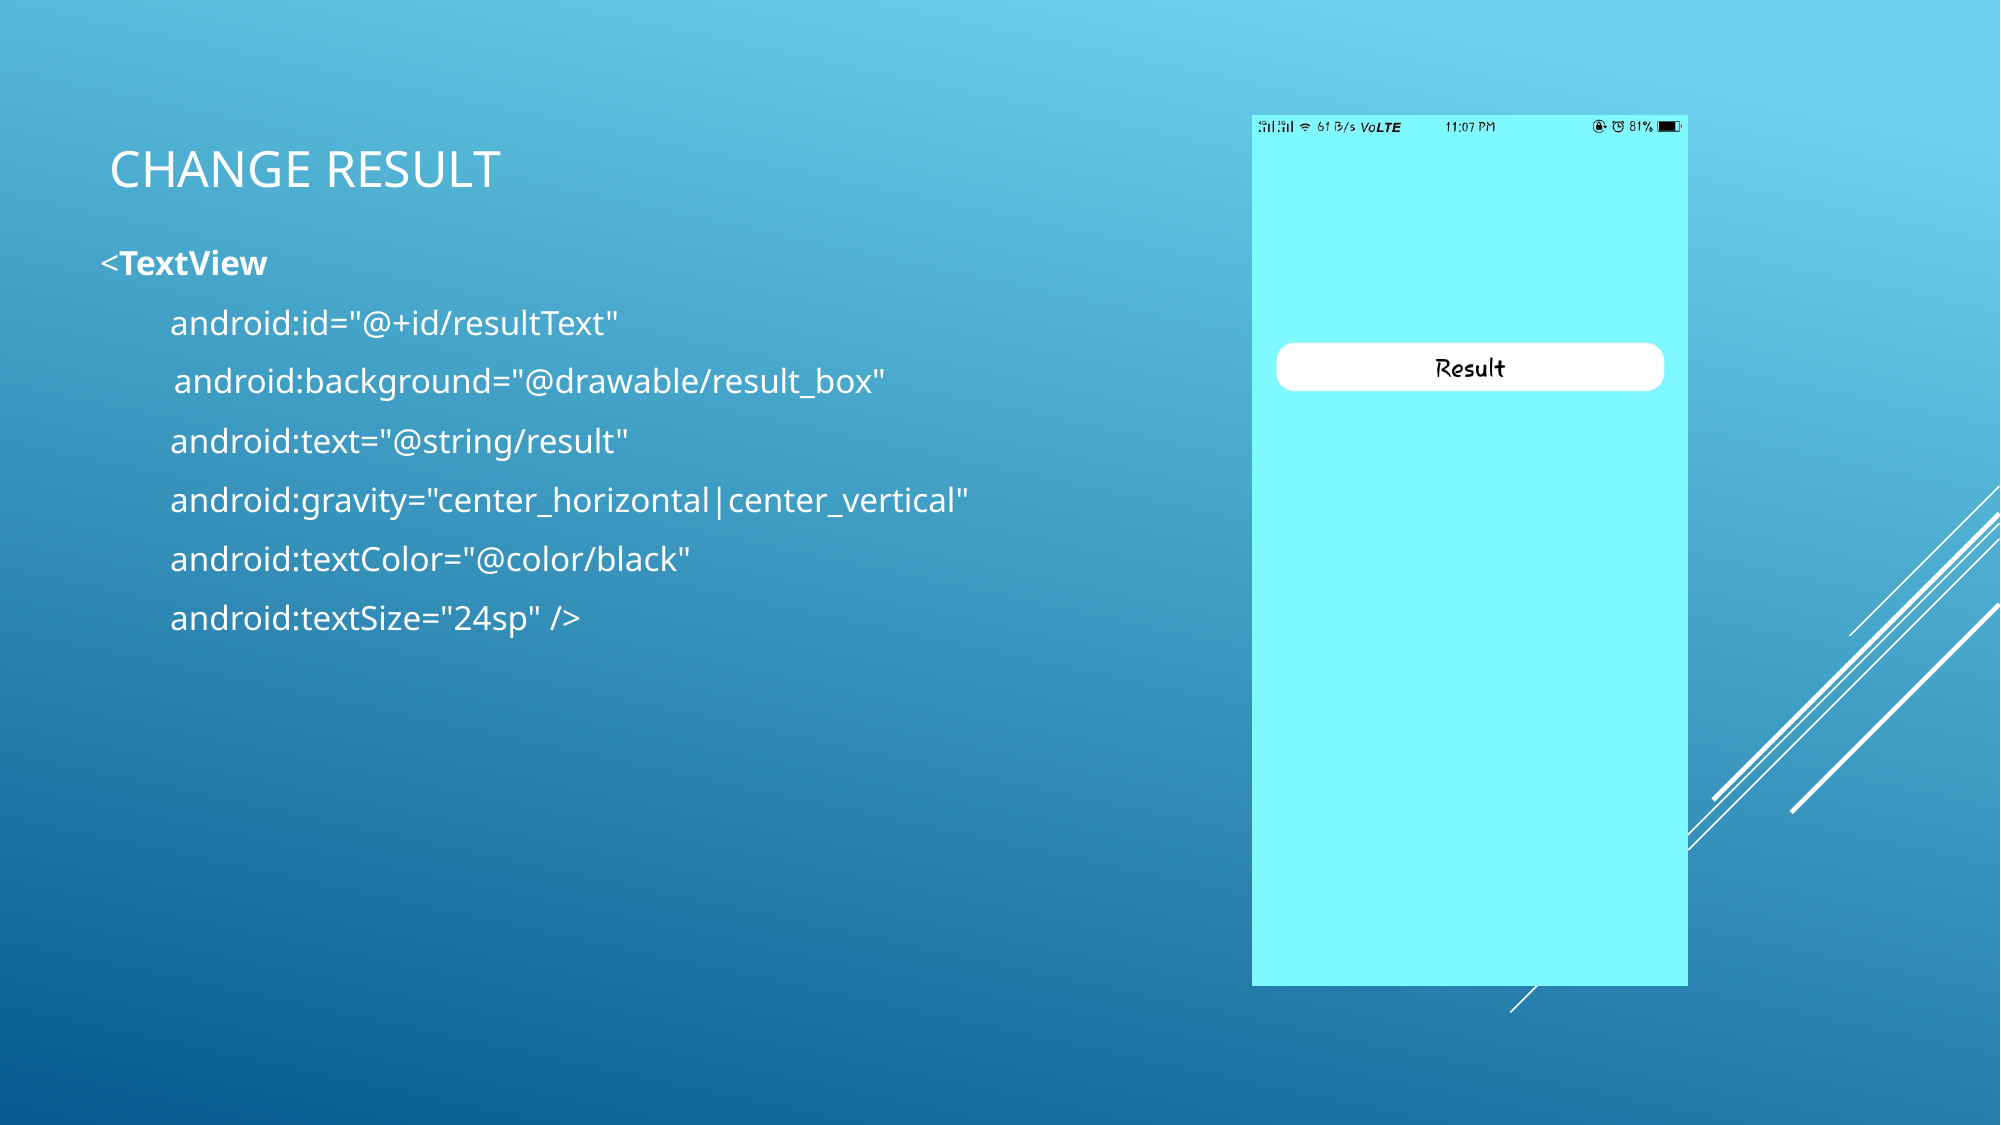

# Change Result
<TextView
 android:id="@+id/resultText"
	android:background="@drawable/result_box"
 android:text="@string/result"
 android:gravity="center_horizontal|center_vertical"
 android:textColor="@color/black"
 android:textSize="24sp" />